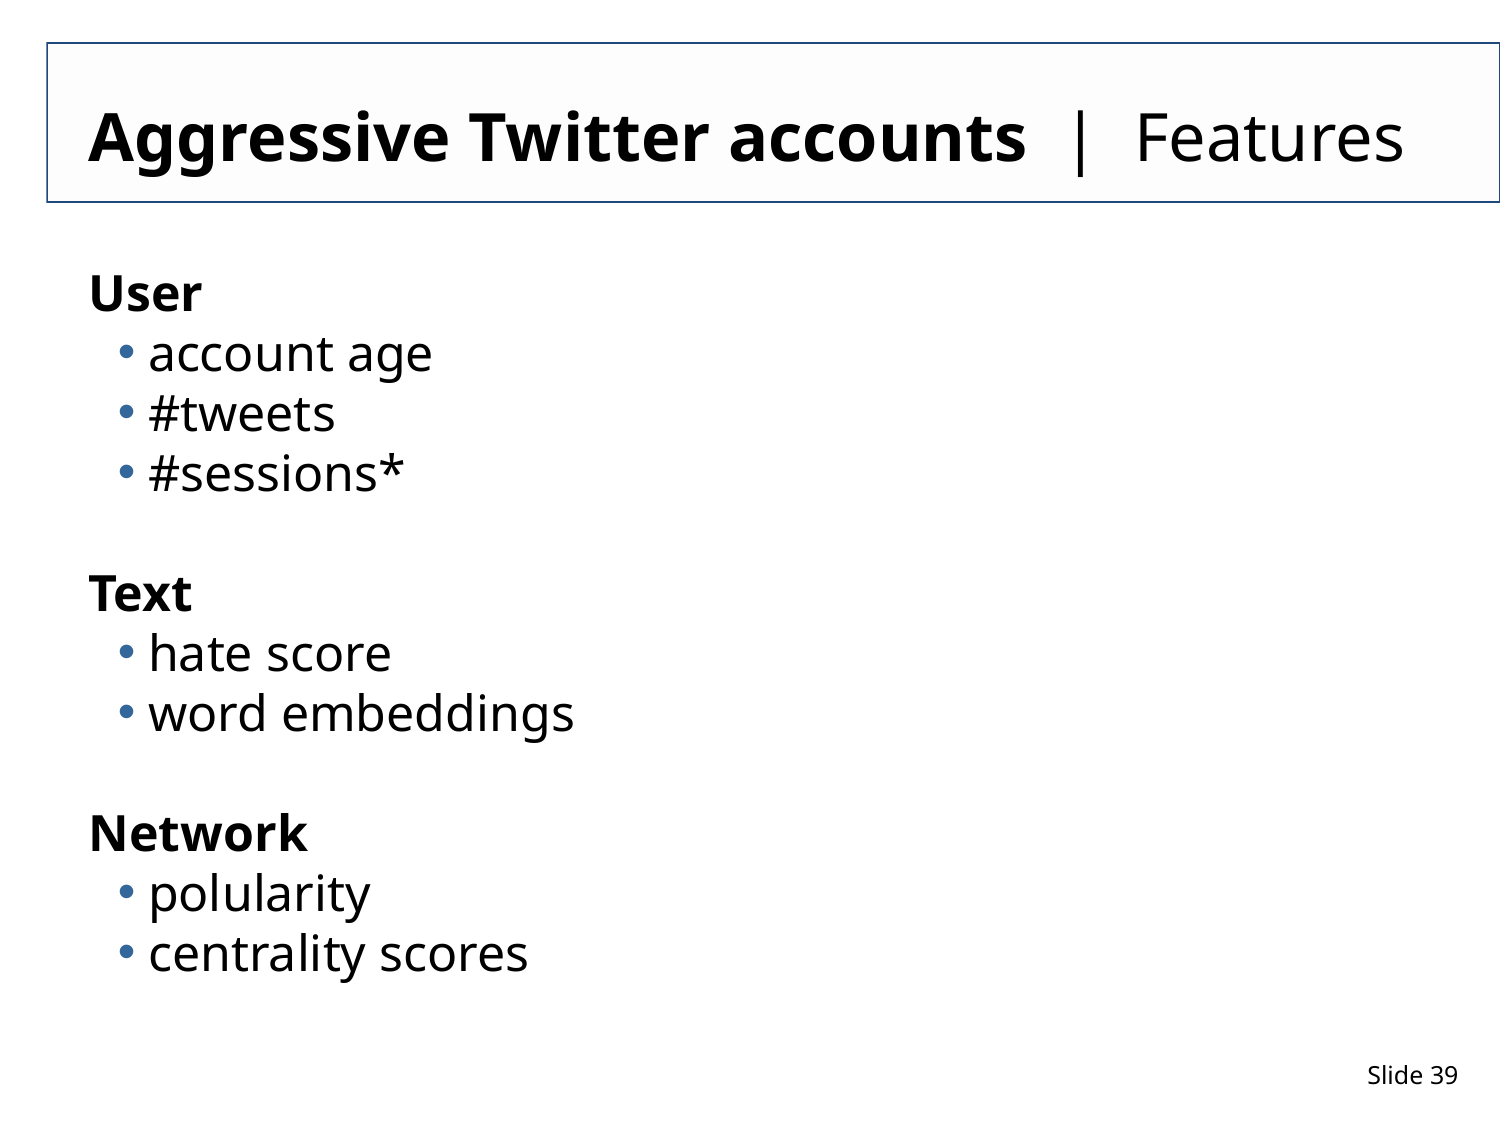

Aggressive Twitter accounts | Features
User
account age
#tweets
#sessions*
Text
hate score
word embeddings
Network
polularity
centrality scores